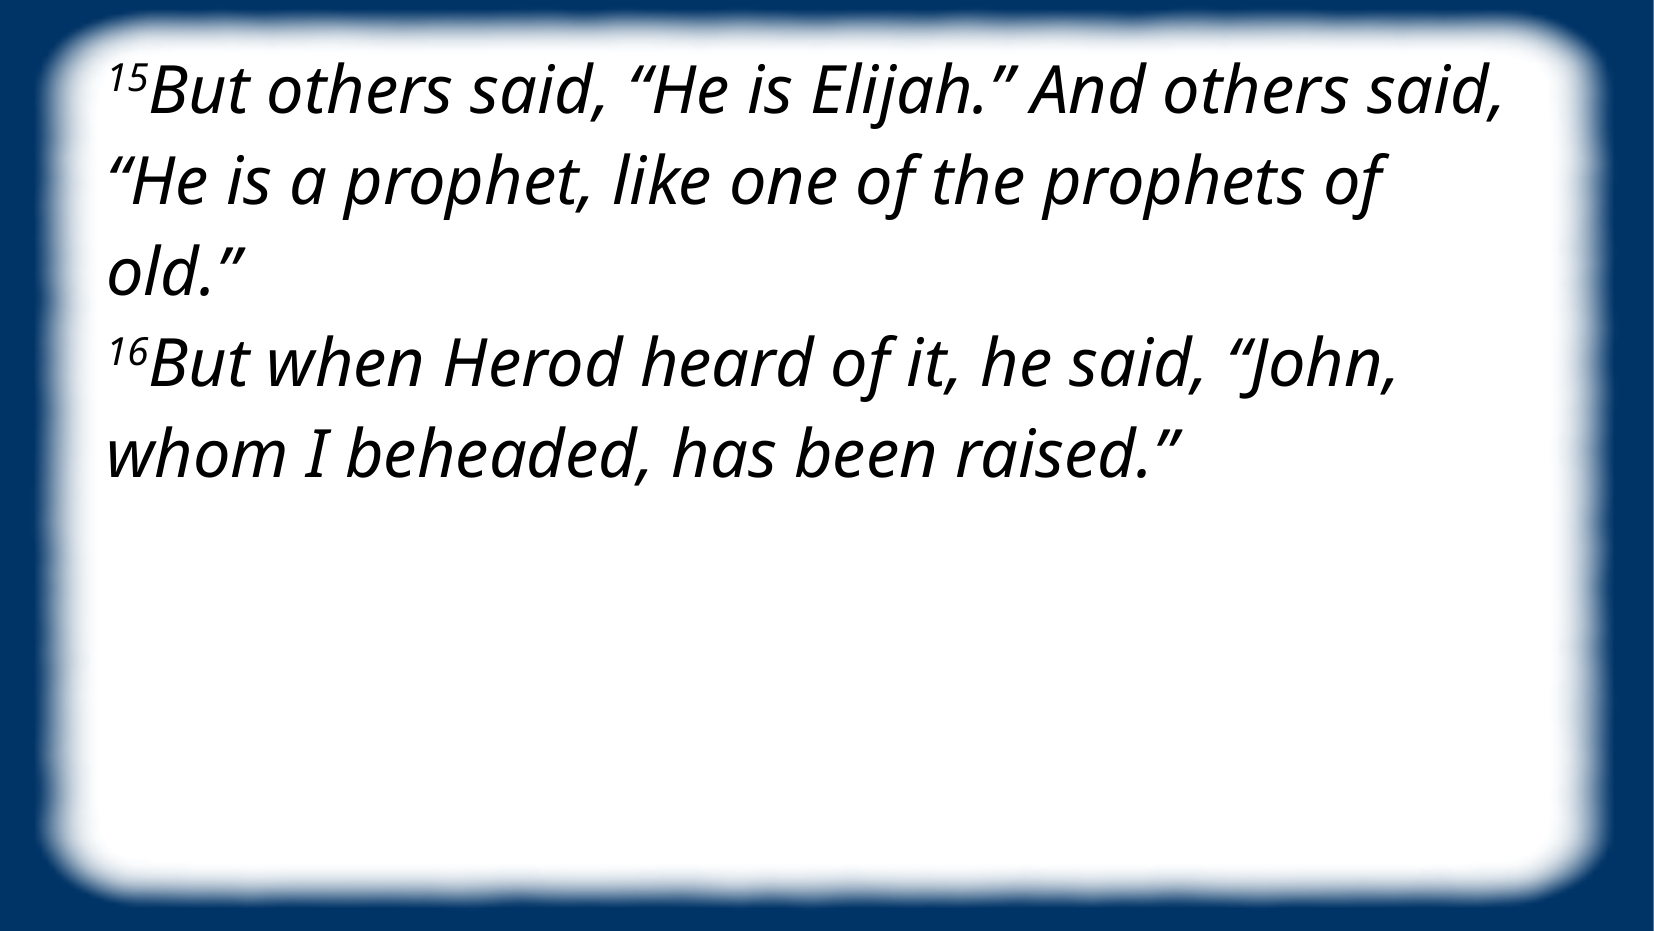

15But others said, “He is Elijah.” And others said, “He is a prophet, like one of the prophets of old.”
16But when Herod heard of it, he said, “John, whom I beheaded, has been raised.”